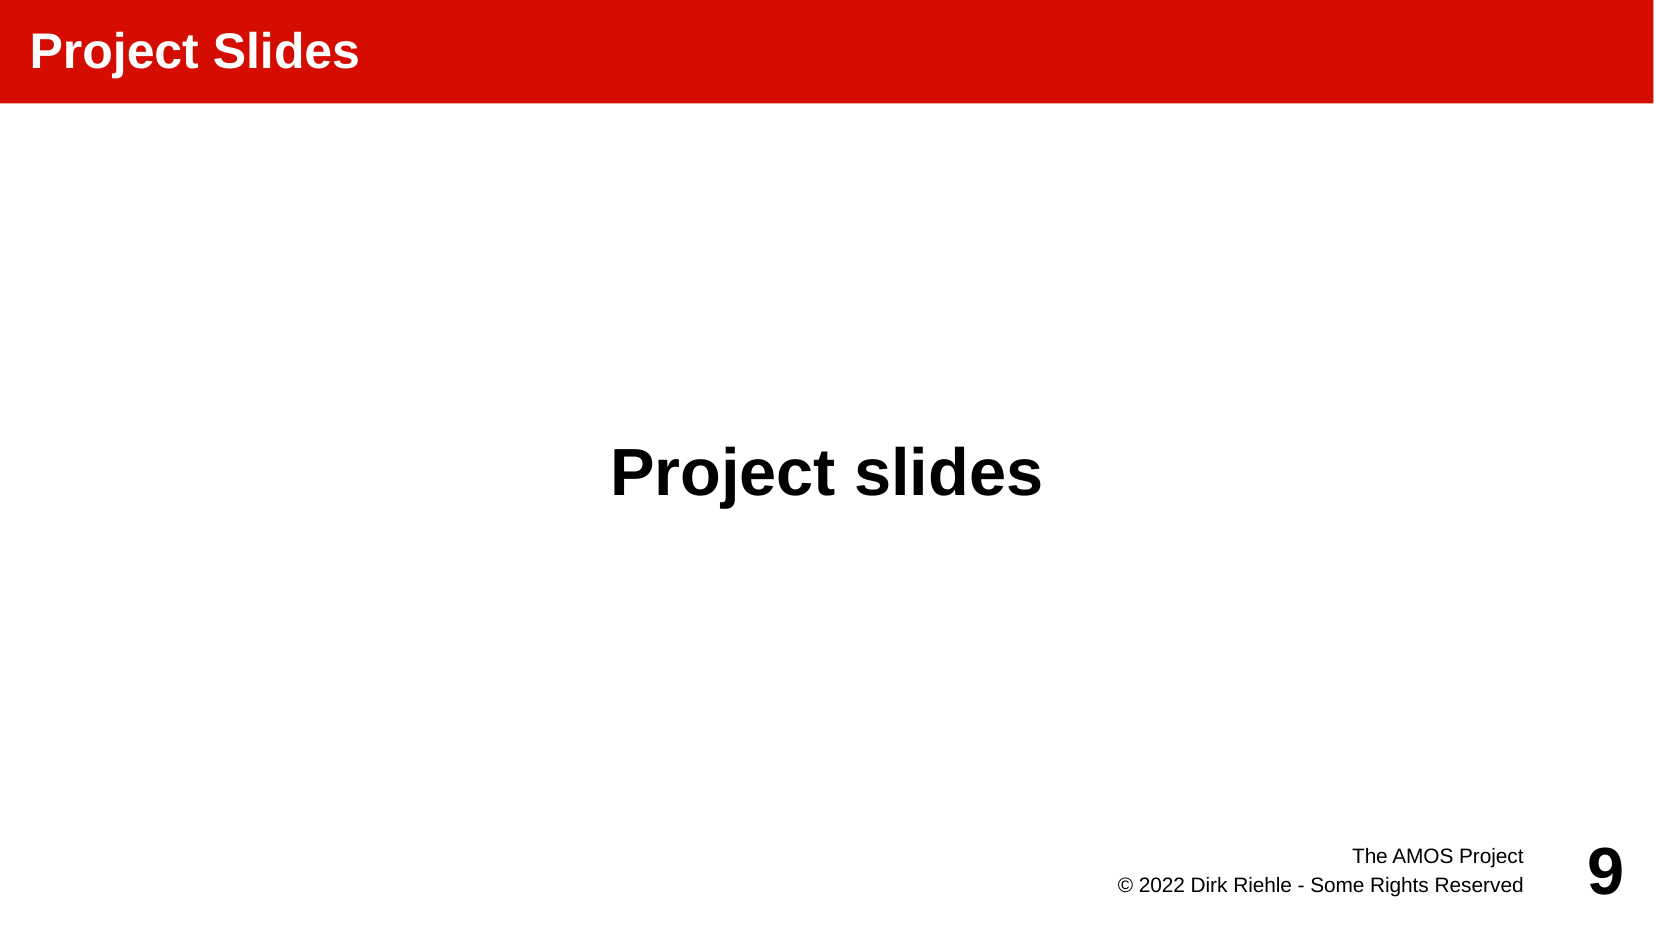

Project Slides
# Project slides
The AMOS Project
9
© 2022 Dirk Riehle - Some Rights Reserved